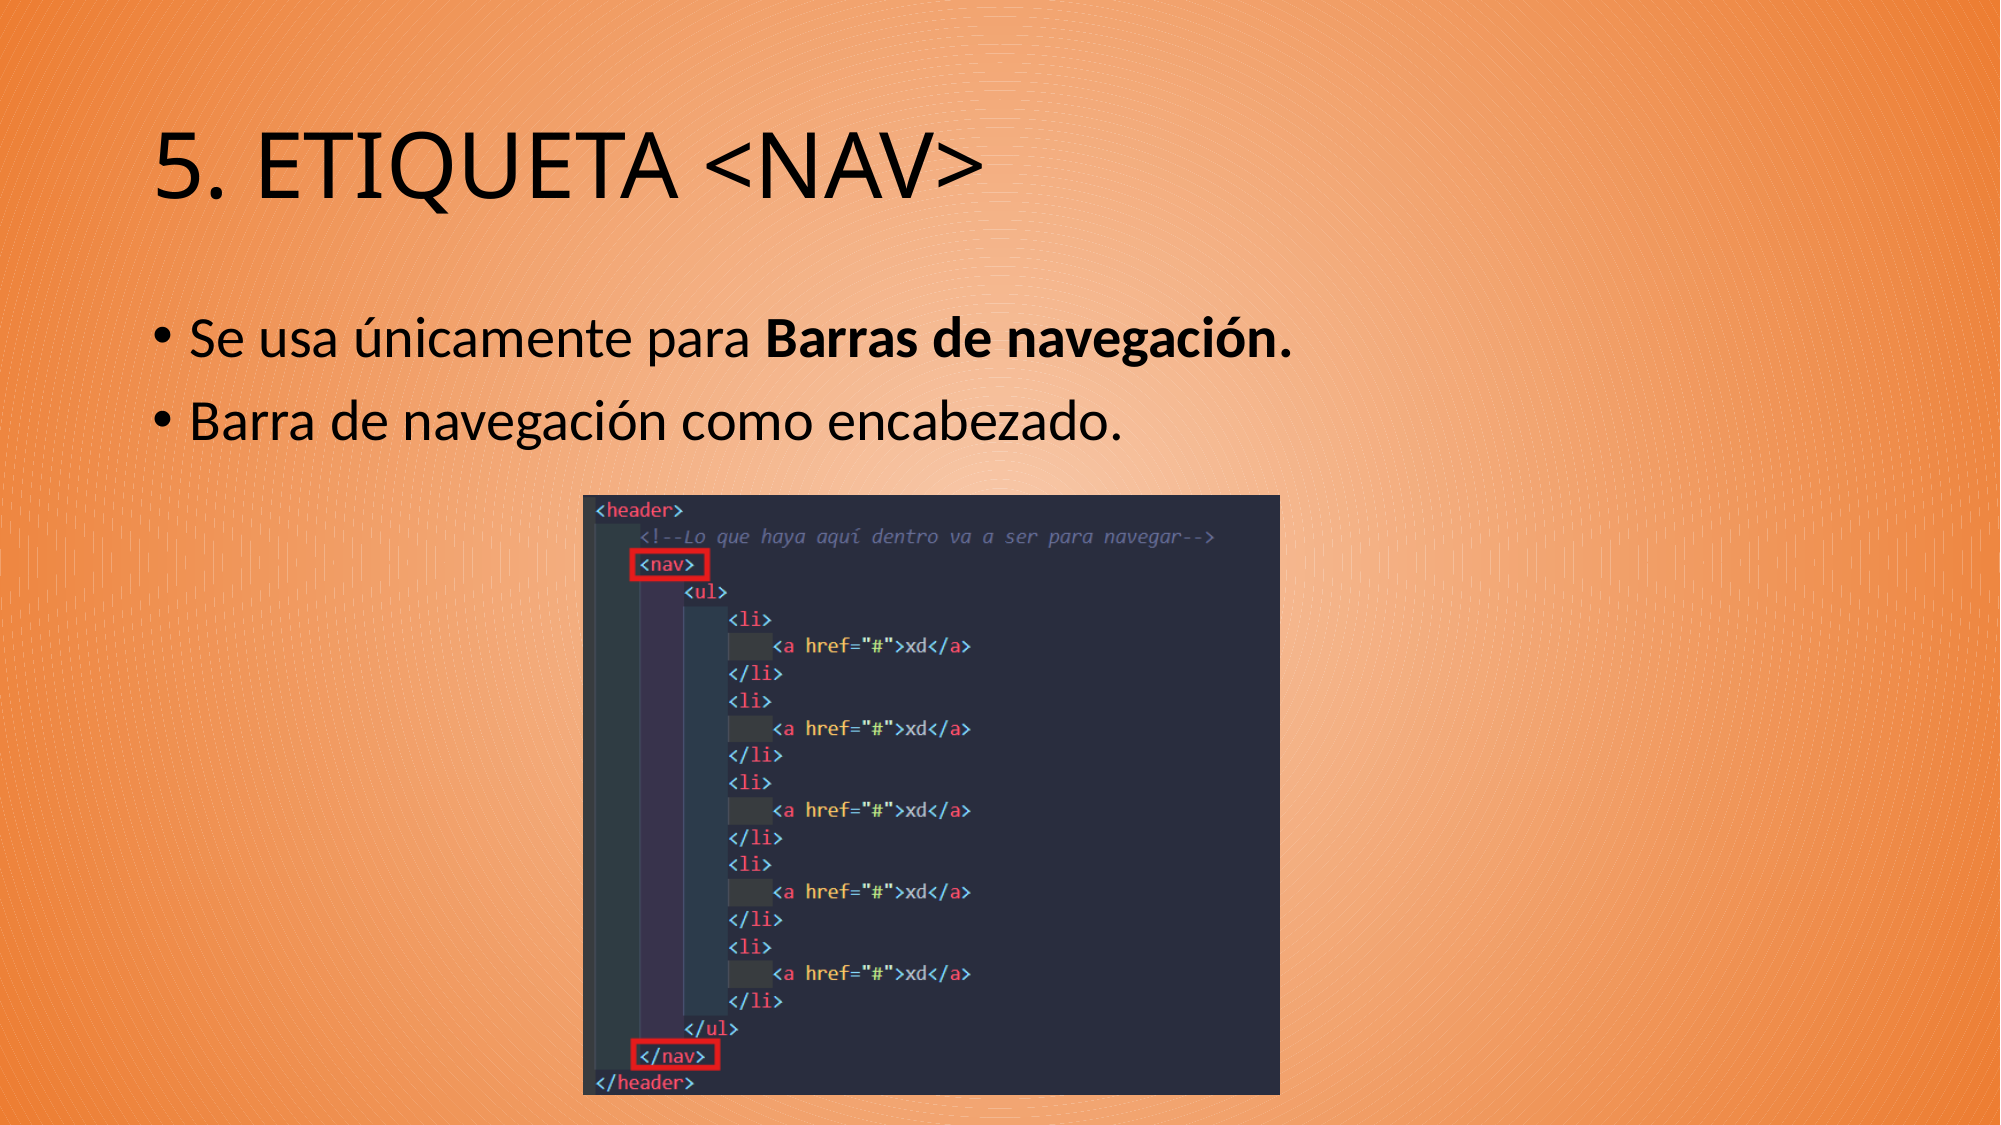

# 5. ETIQUETA <NAV>
Se usa únicamente para Barras de navegación.
Barra de navegación como encabezado.